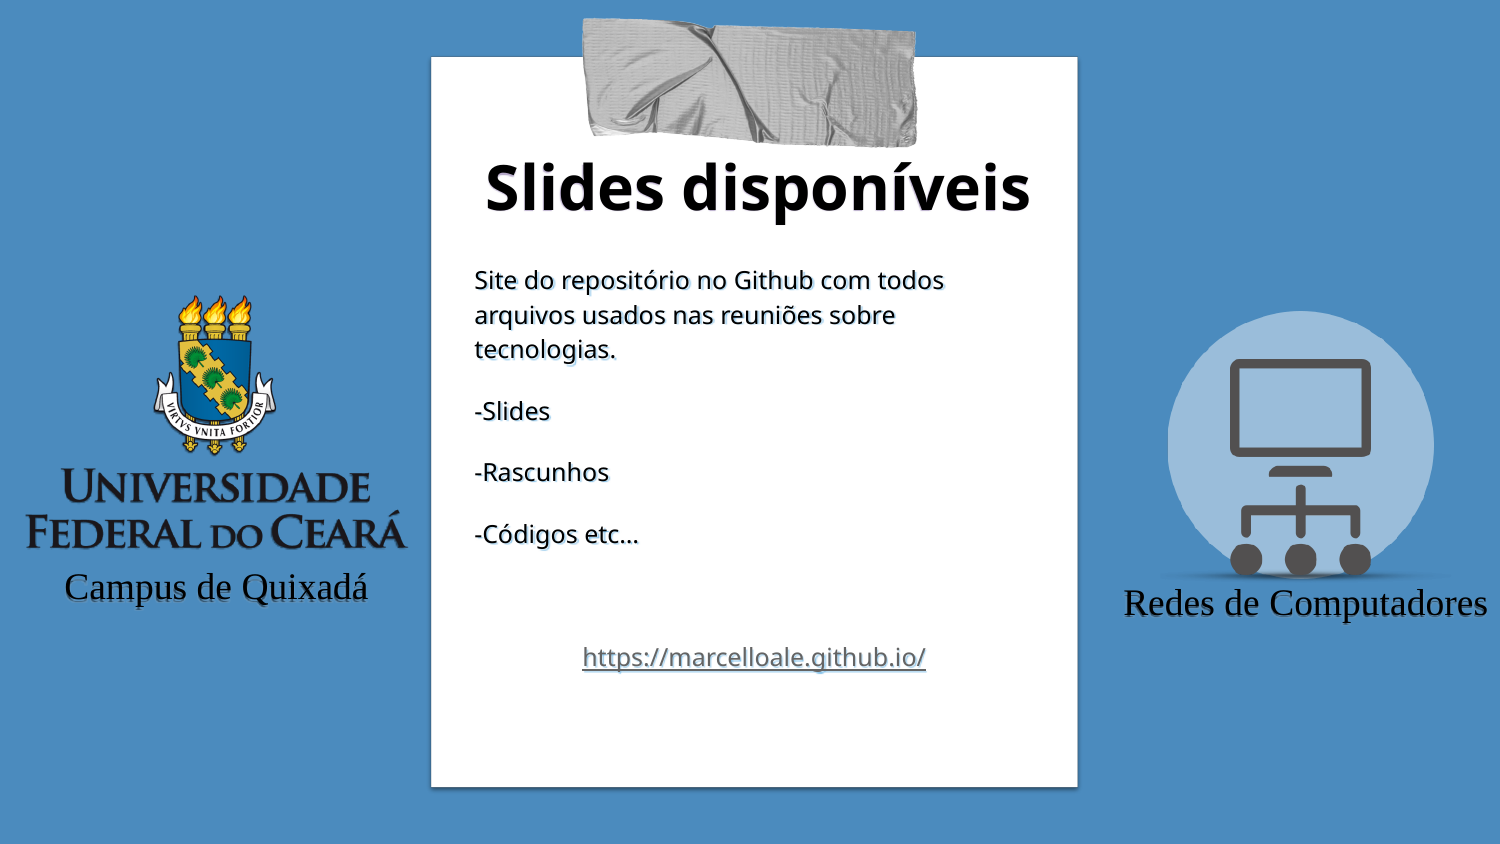

Slides disponíveis
# Site do repositório no Github com todos arquivos usados nas reuniões sobre tecnologias.
-Slides
-Rascunhos
-Códigos etc…
https://marcelloale.github.io/
Campus de Quixadá
Redes de Computadores